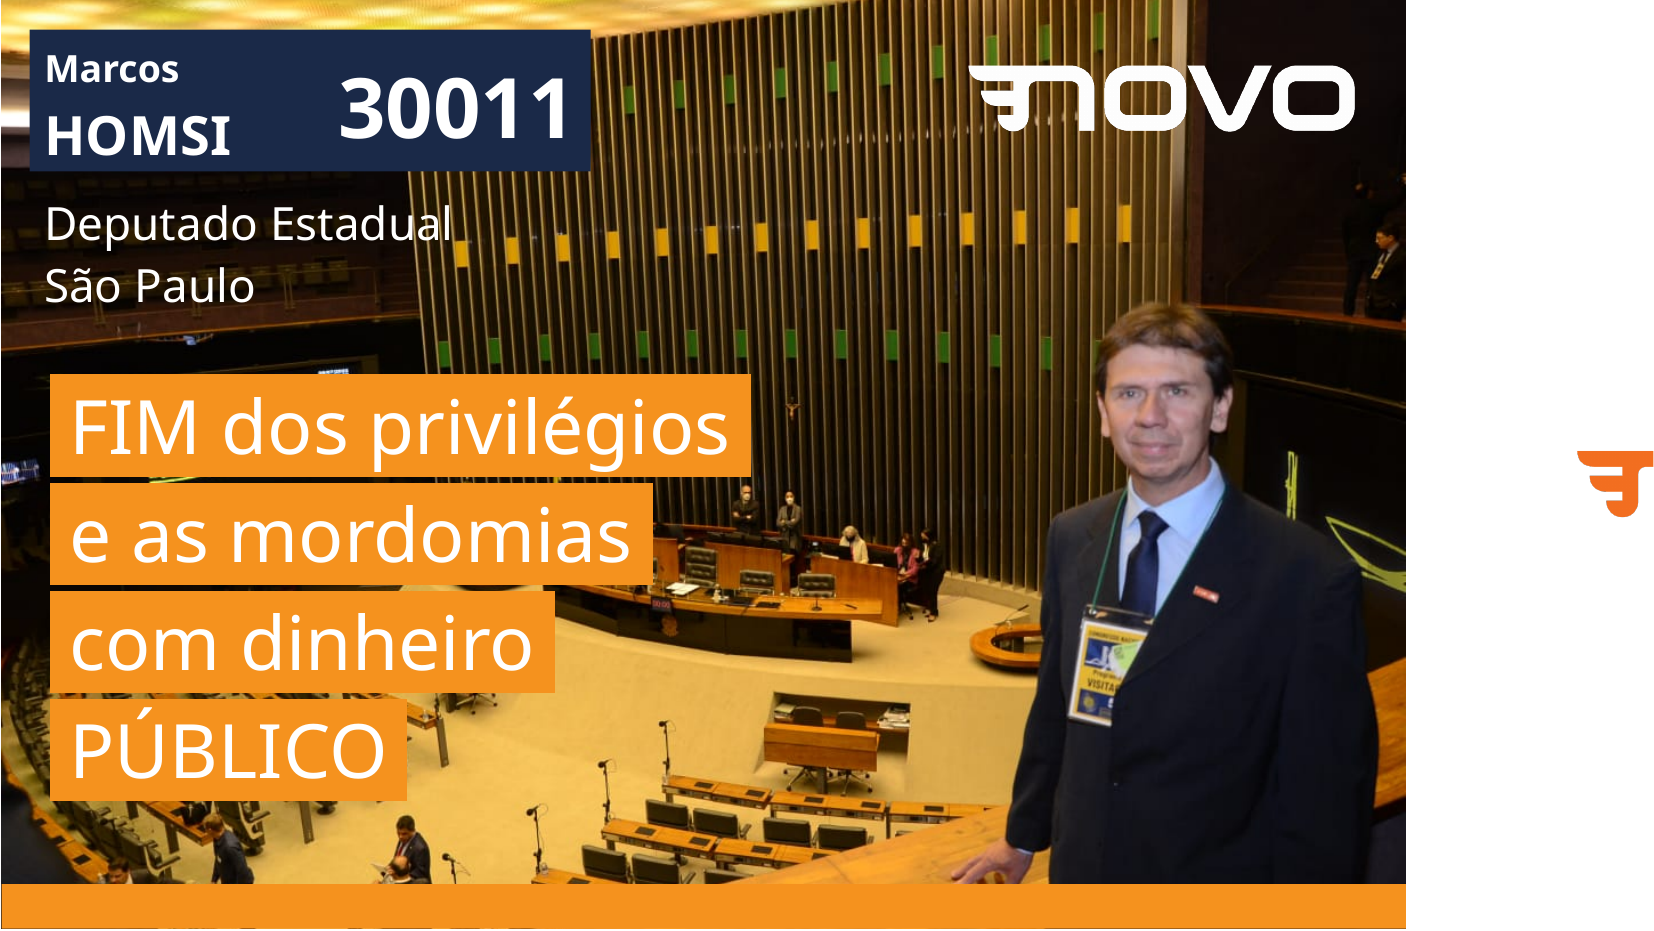

Marcos
HOMSI
30011
Deputado Estadual
São Paulo
 FIM dos privilégios
 e as mordomias
 com dinheiro
 PÚBLICO